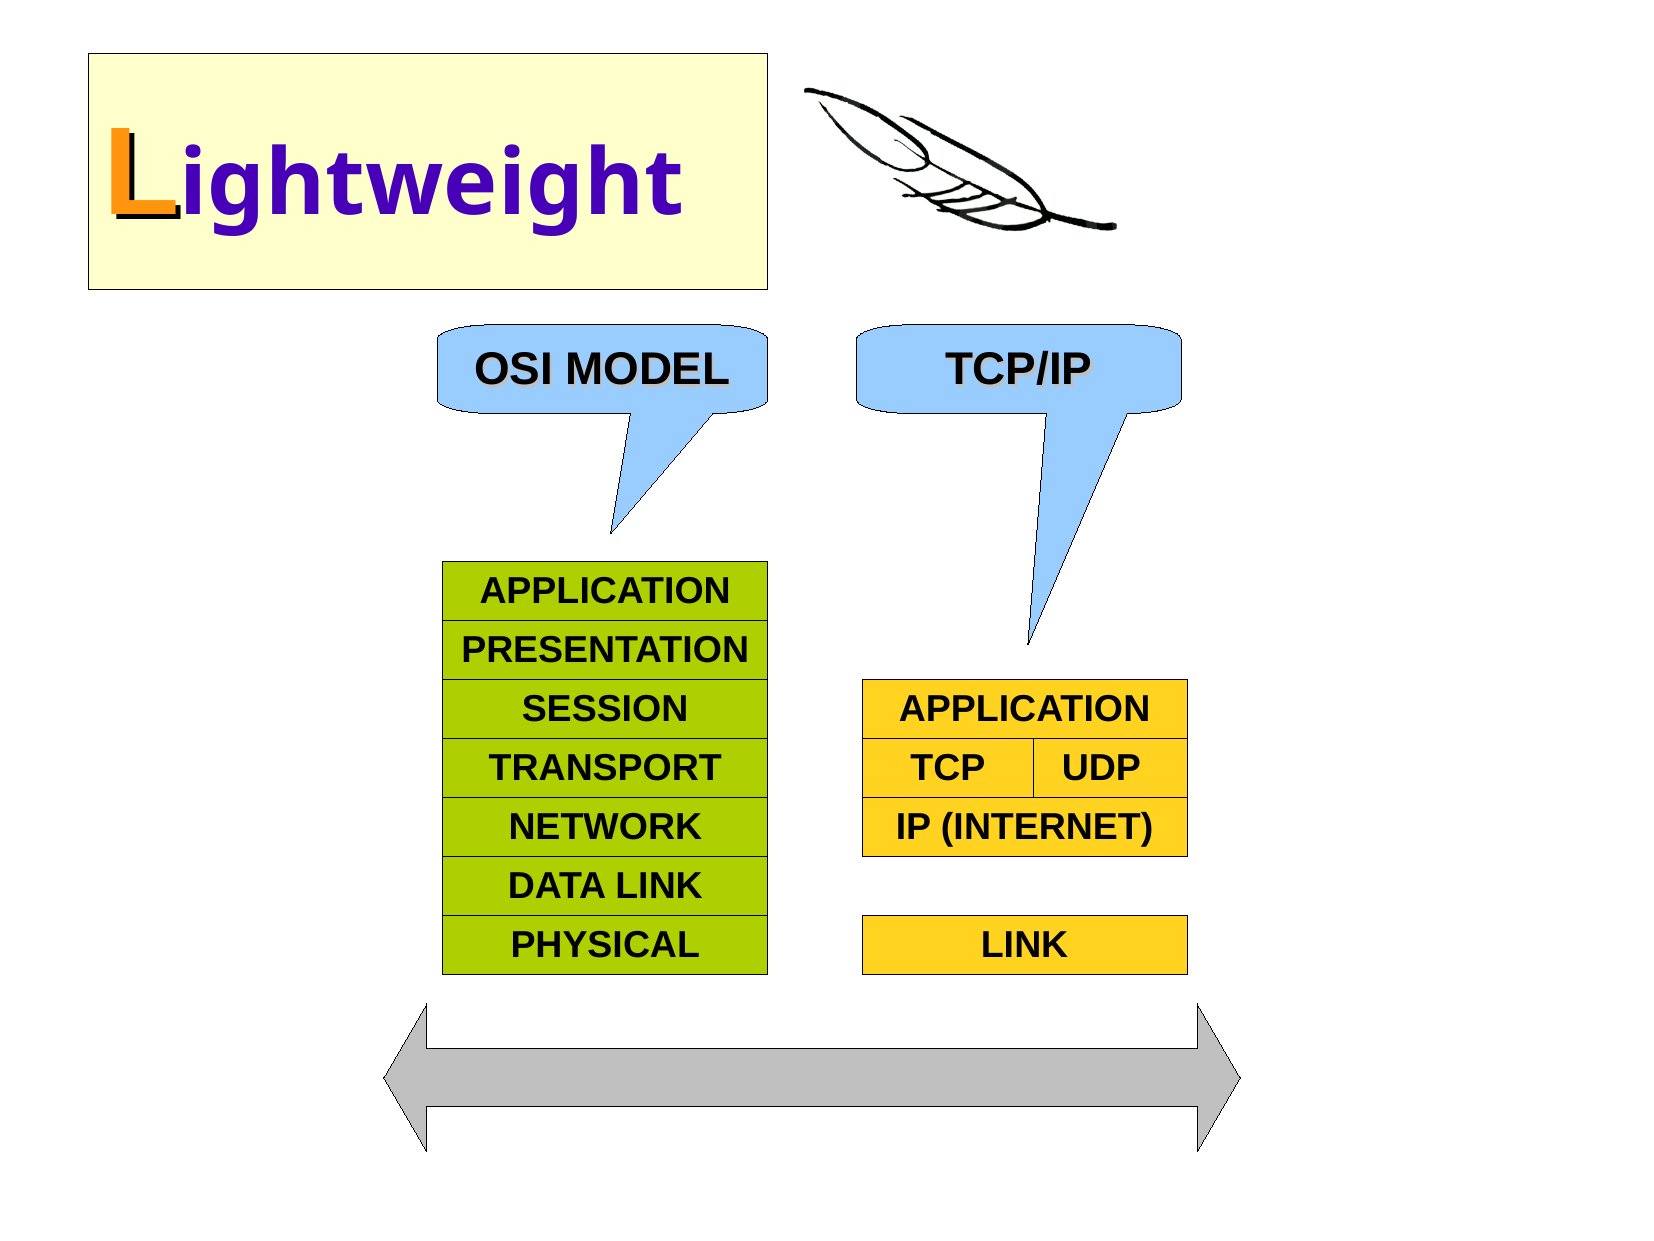

Lightweight
OSI MODEL
TCP/IP
APPLICATION
PRESENTATION
SESSION
APPLICATION
TRANSPORT
TCP
UDP
NETWORK
IP (INTERNET)
DATA LINK
PHYSICAL
LINK